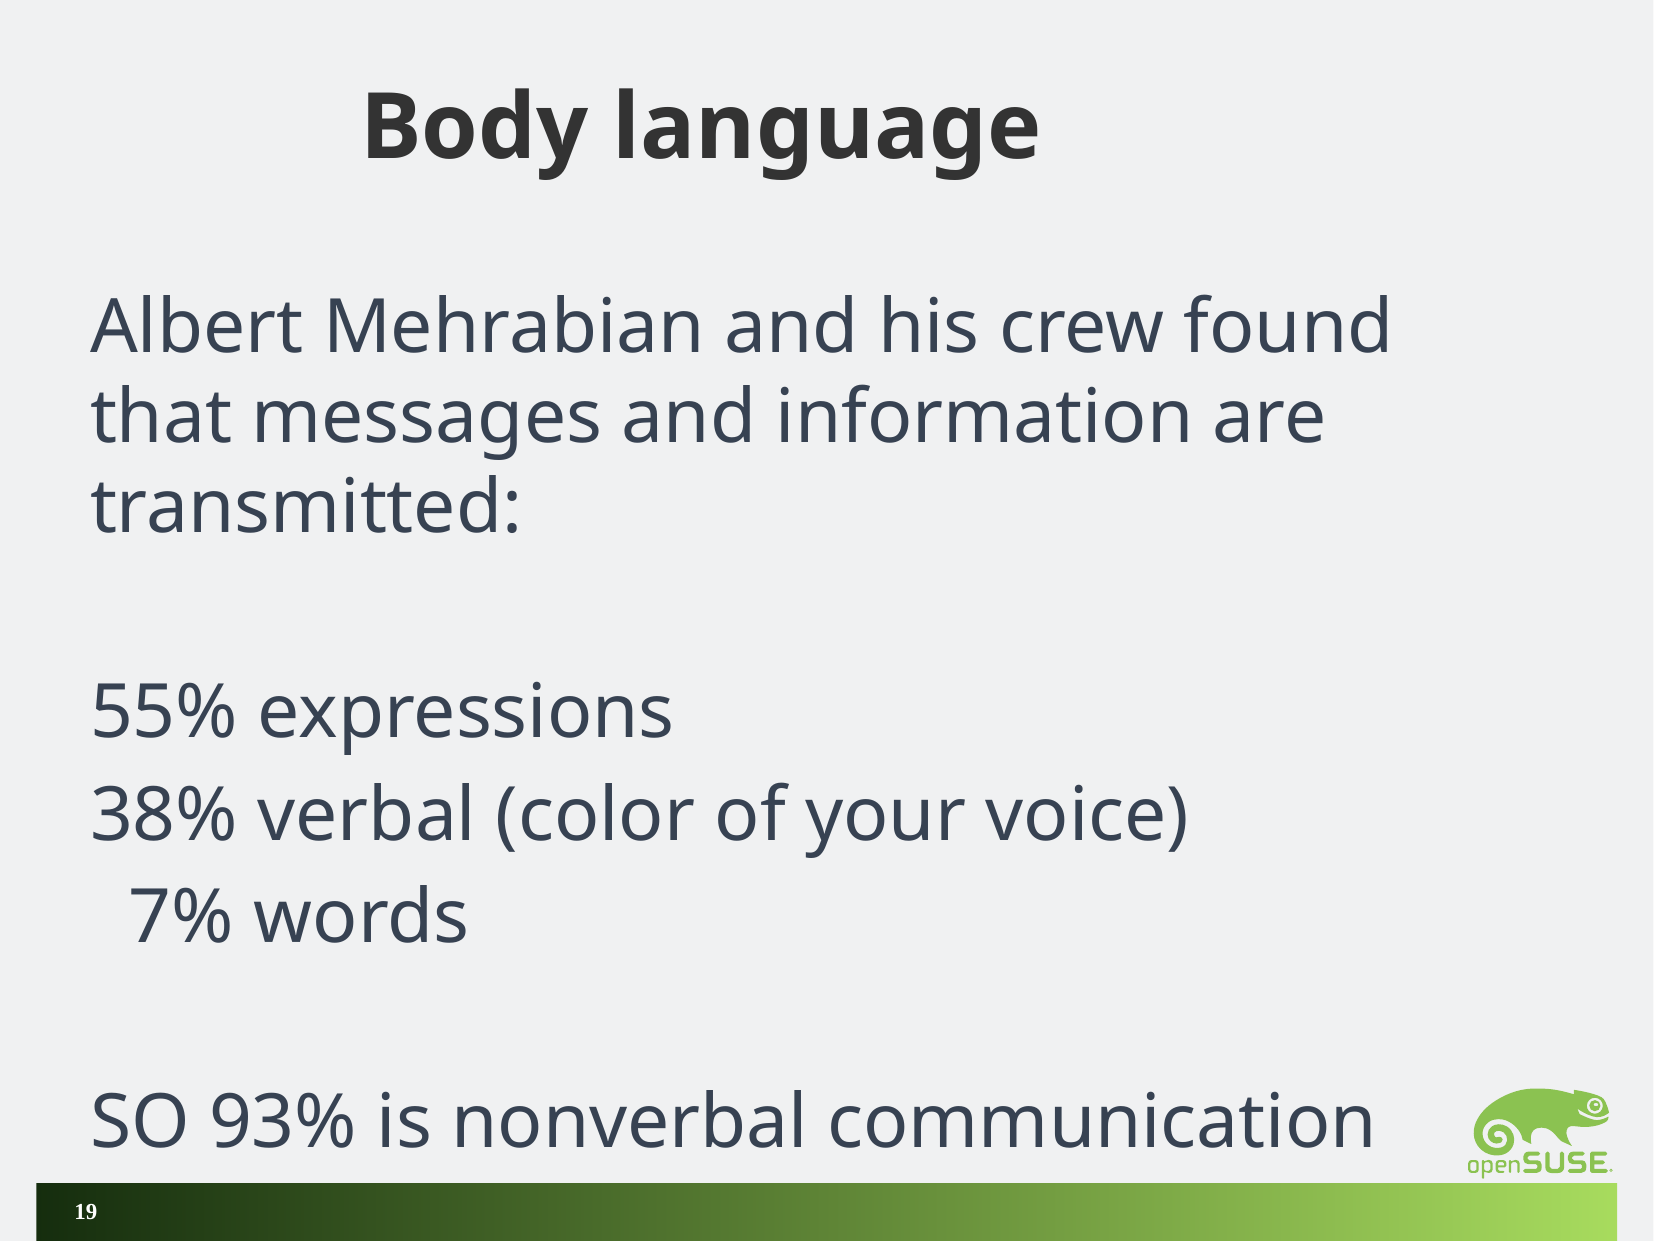

# Body language
Albert Mehrabian and his crew found that messages and information are transmitted:
55% expressions
38% verbal (color of your voice)
 7% words
SO 93% is nonverbal communication
19